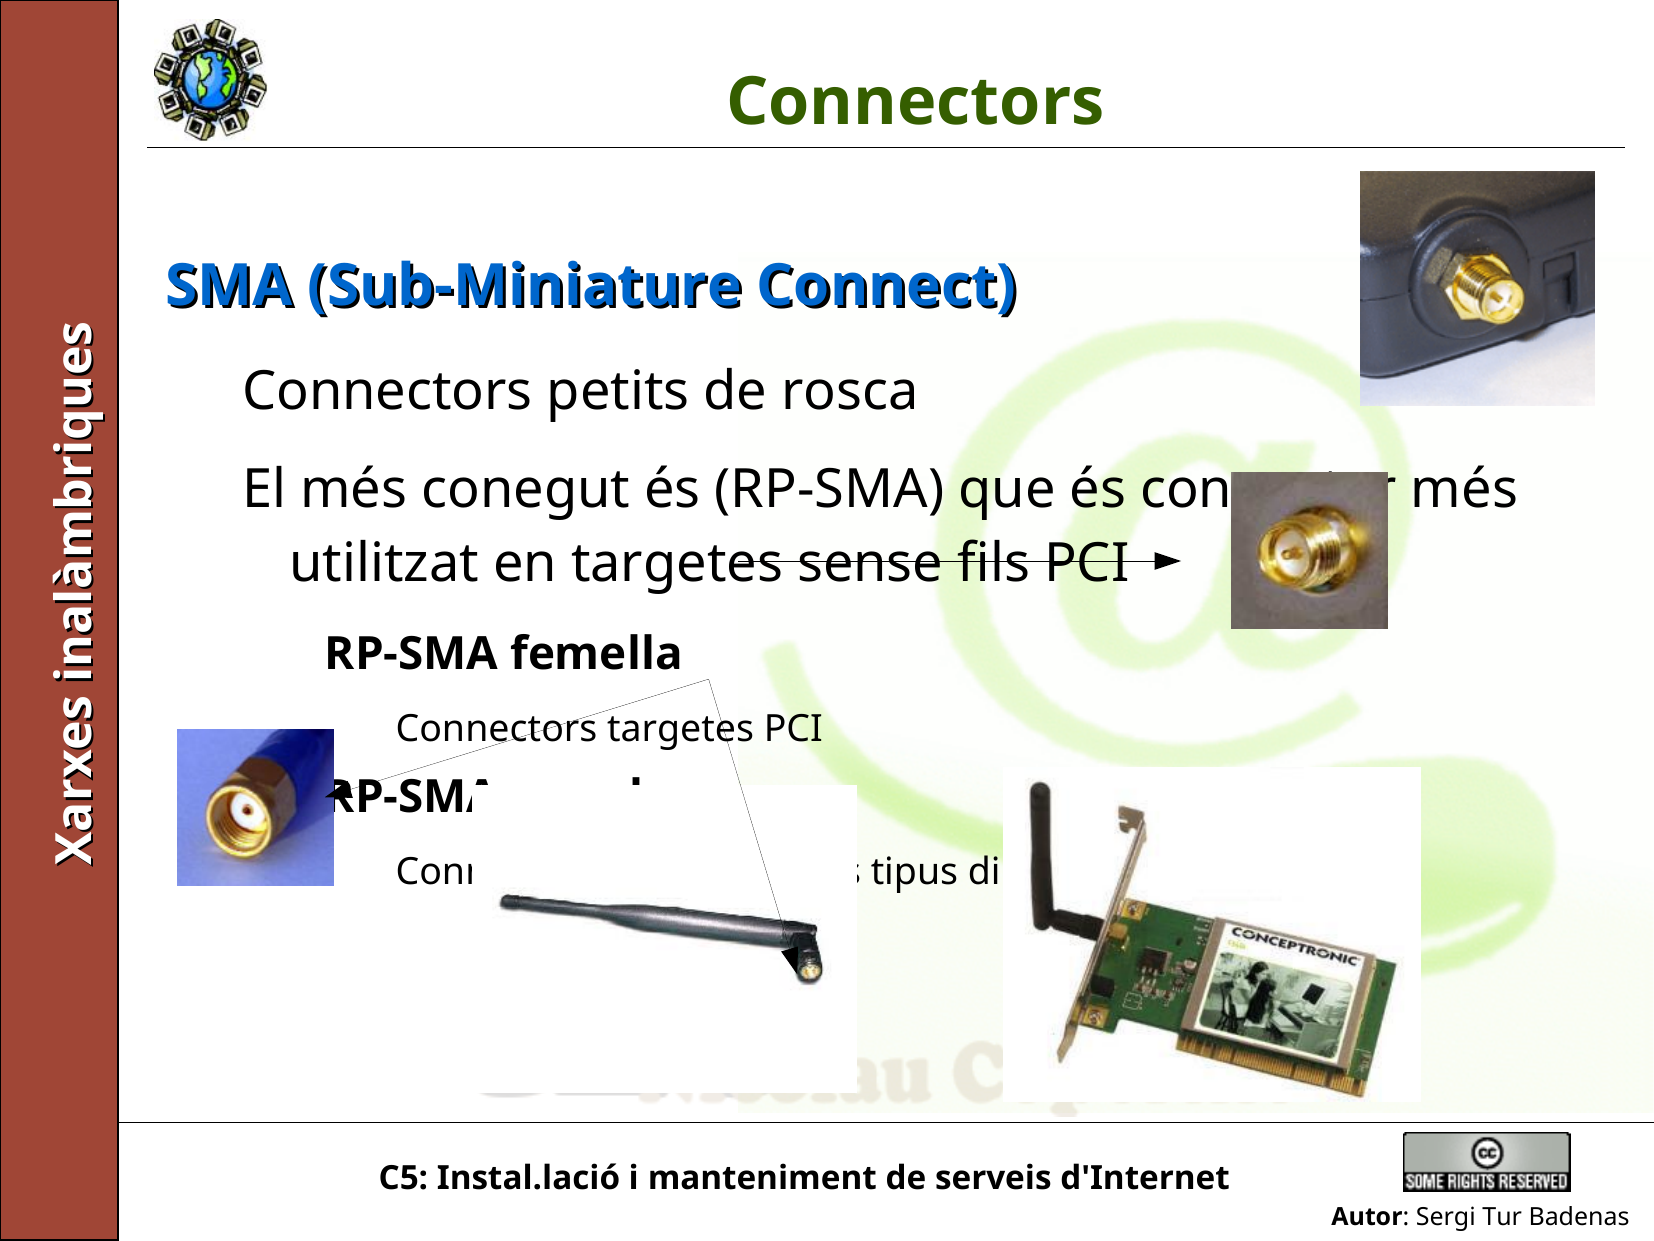

# Connectors
SMA (Sub-Miniature Connect)
Connectors petits de rosca
El més conegut és (RP-SMA) que és connector més utilitzat en targetes sense fils PCI
RP-SMA femella
Connectors targetes PCI
RP-SMA mascle
Connectors de les antenes tipus dipol